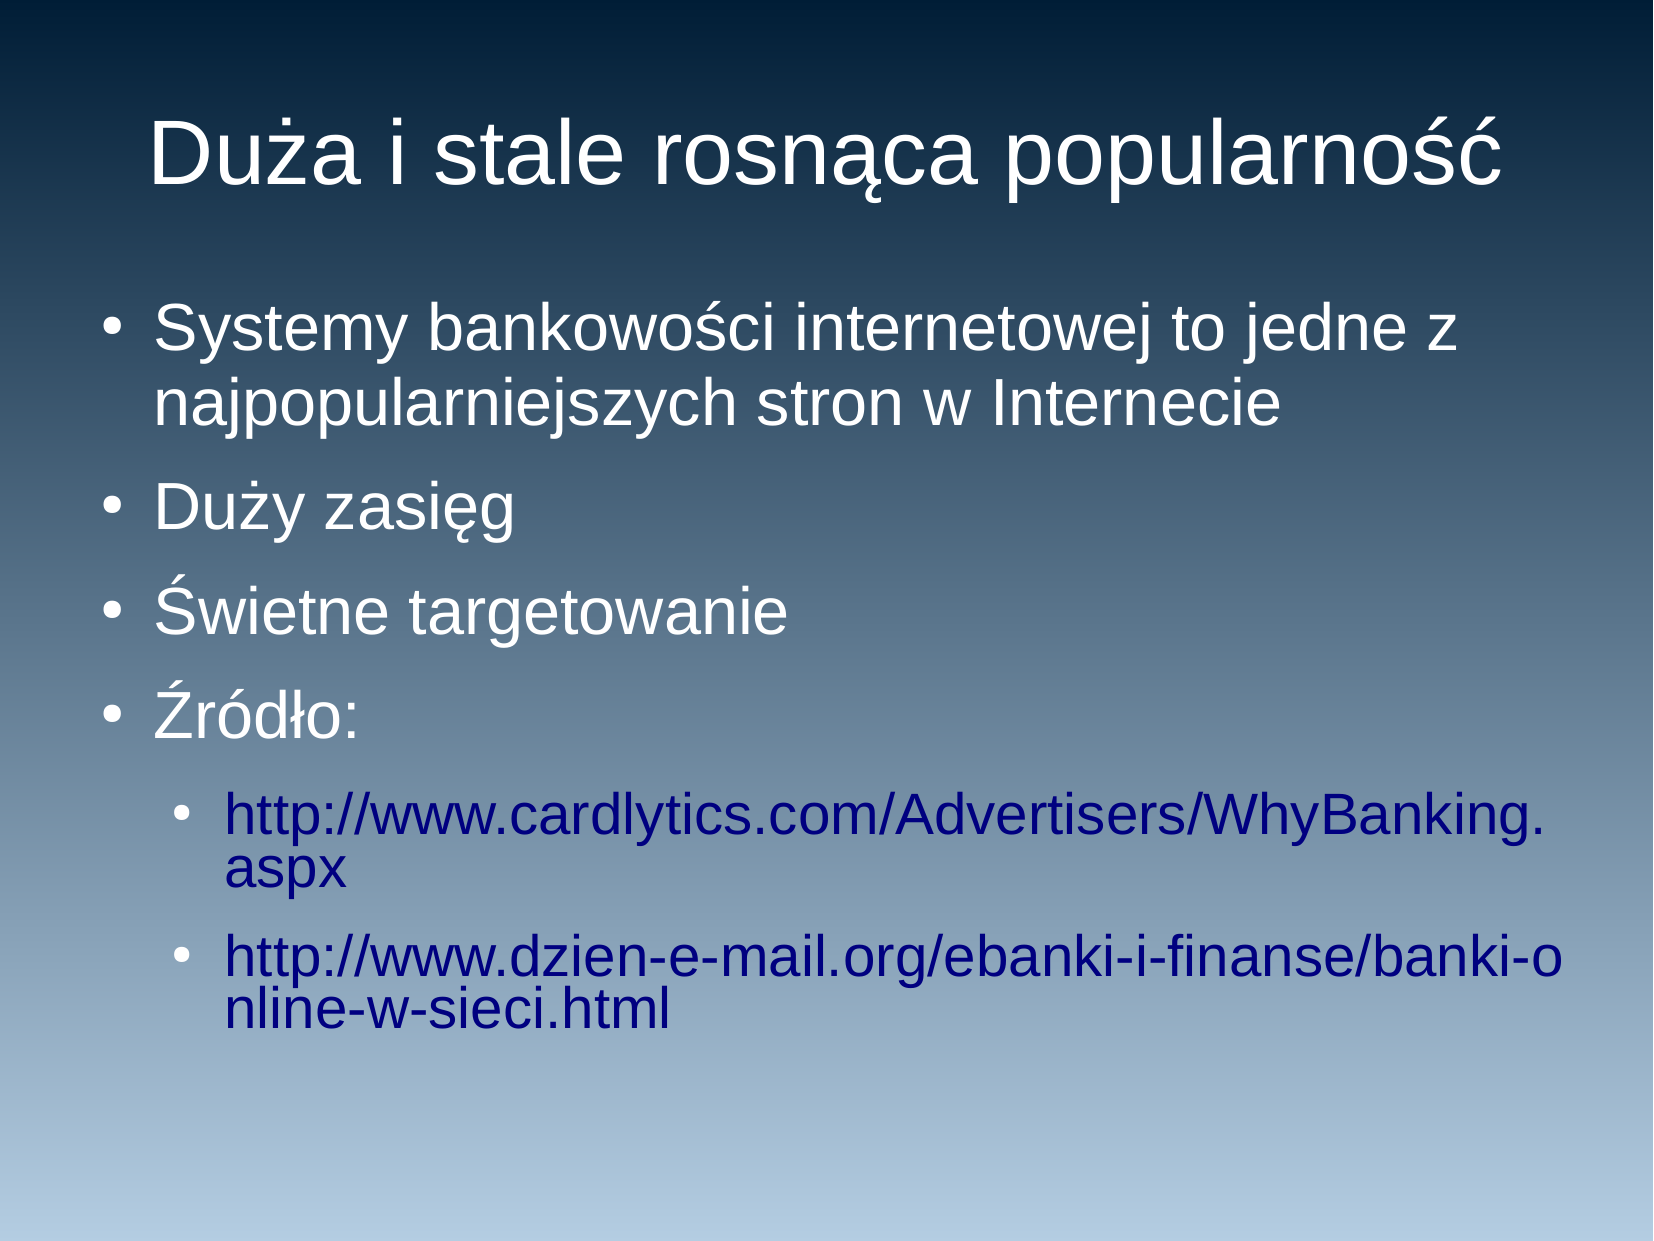

# Duża i stale rosnąca popularność
Systemy bankowości internetowej to jedne z najpopularniejszych stron w Internecie
Duży zasięg
Świetne targetowanie
Źródło:
http://www.cardlytics.com/Advertisers/WhyBanking.aspx
http://www.dzien-e-mail.org/ebanki-i-finanse/banki-online-w-sieci.html